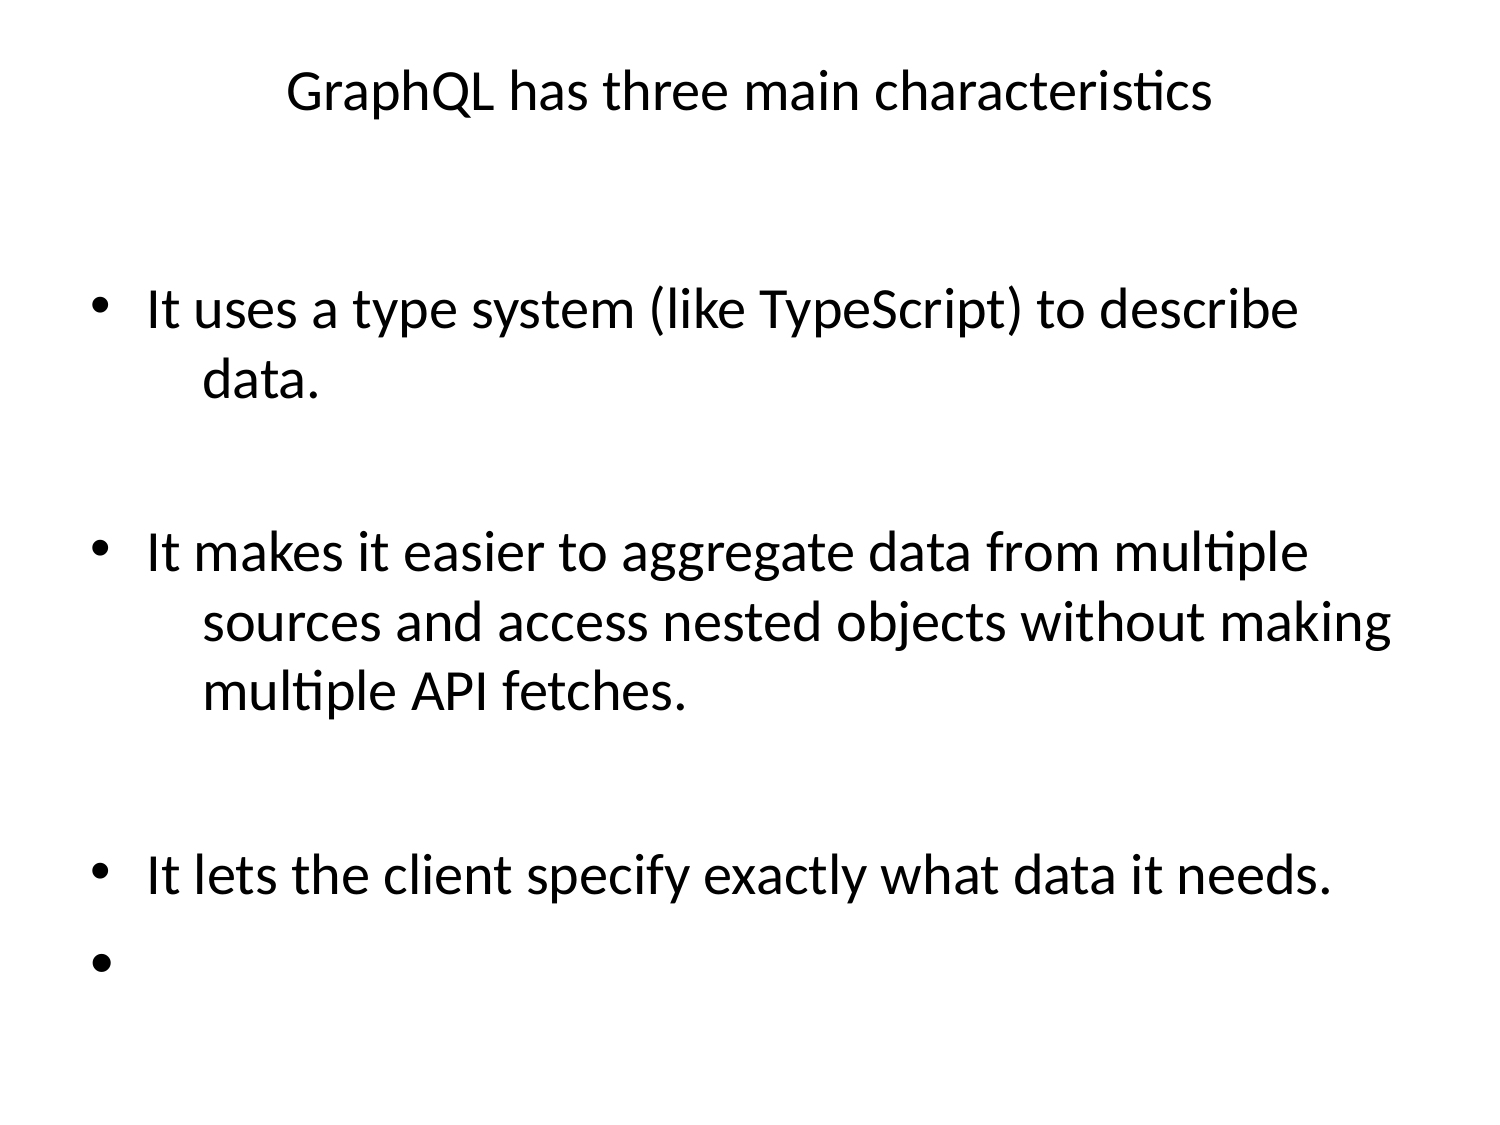

# GraphQL has three main characteristics
It uses a type system (like TypeScript) to describe data.
It makes it easier to aggregate data from multiple sources and access nested objects without making multiple API fetches.
It lets the client specify exactly what data it needs.